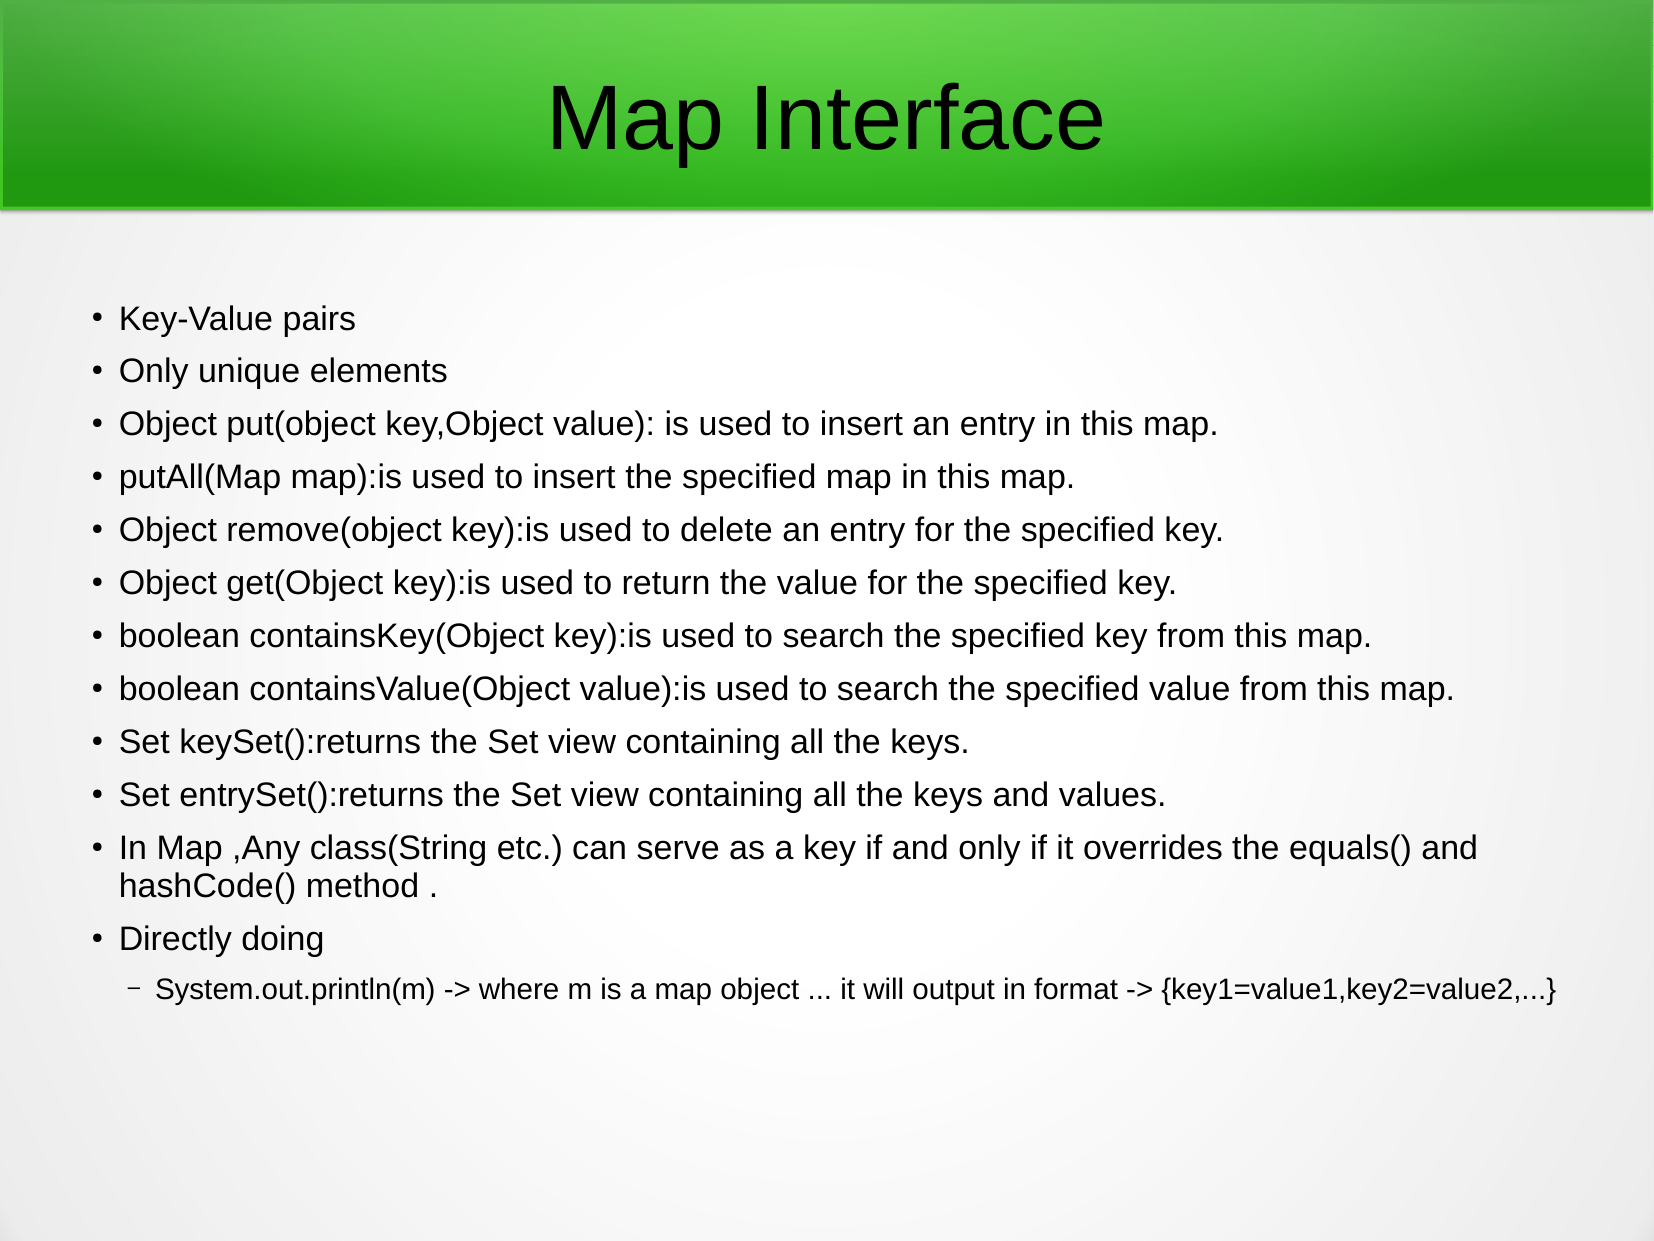

# Map Interface
Key-Value pairs
Only unique elements
Object put(object key,Object value): is used to insert an entry in this map.
putAll(Map map):is used to insert the specified map in this map.
Object remove(object key):is used to delete an entry for the specified key.
Object get(Object key):is used to return the value for the specified key.
boolean containsKey(Object key):is used to search the specified key from this map.
boolean containsValue(Object value):is used to search the specified value from this map.
Set keySet():returns the Set view containing all the keys.
Set entrySet():returns the Set view containing all the keys and values.
In Map ,Any class(String etc.) can serve as a key if and only if it overrides the equals() and hashCode() method .
Directly doing
System.out.println(m) -> where m is a map object ... it will output in format -> {key1=value1,key2=value2,...}